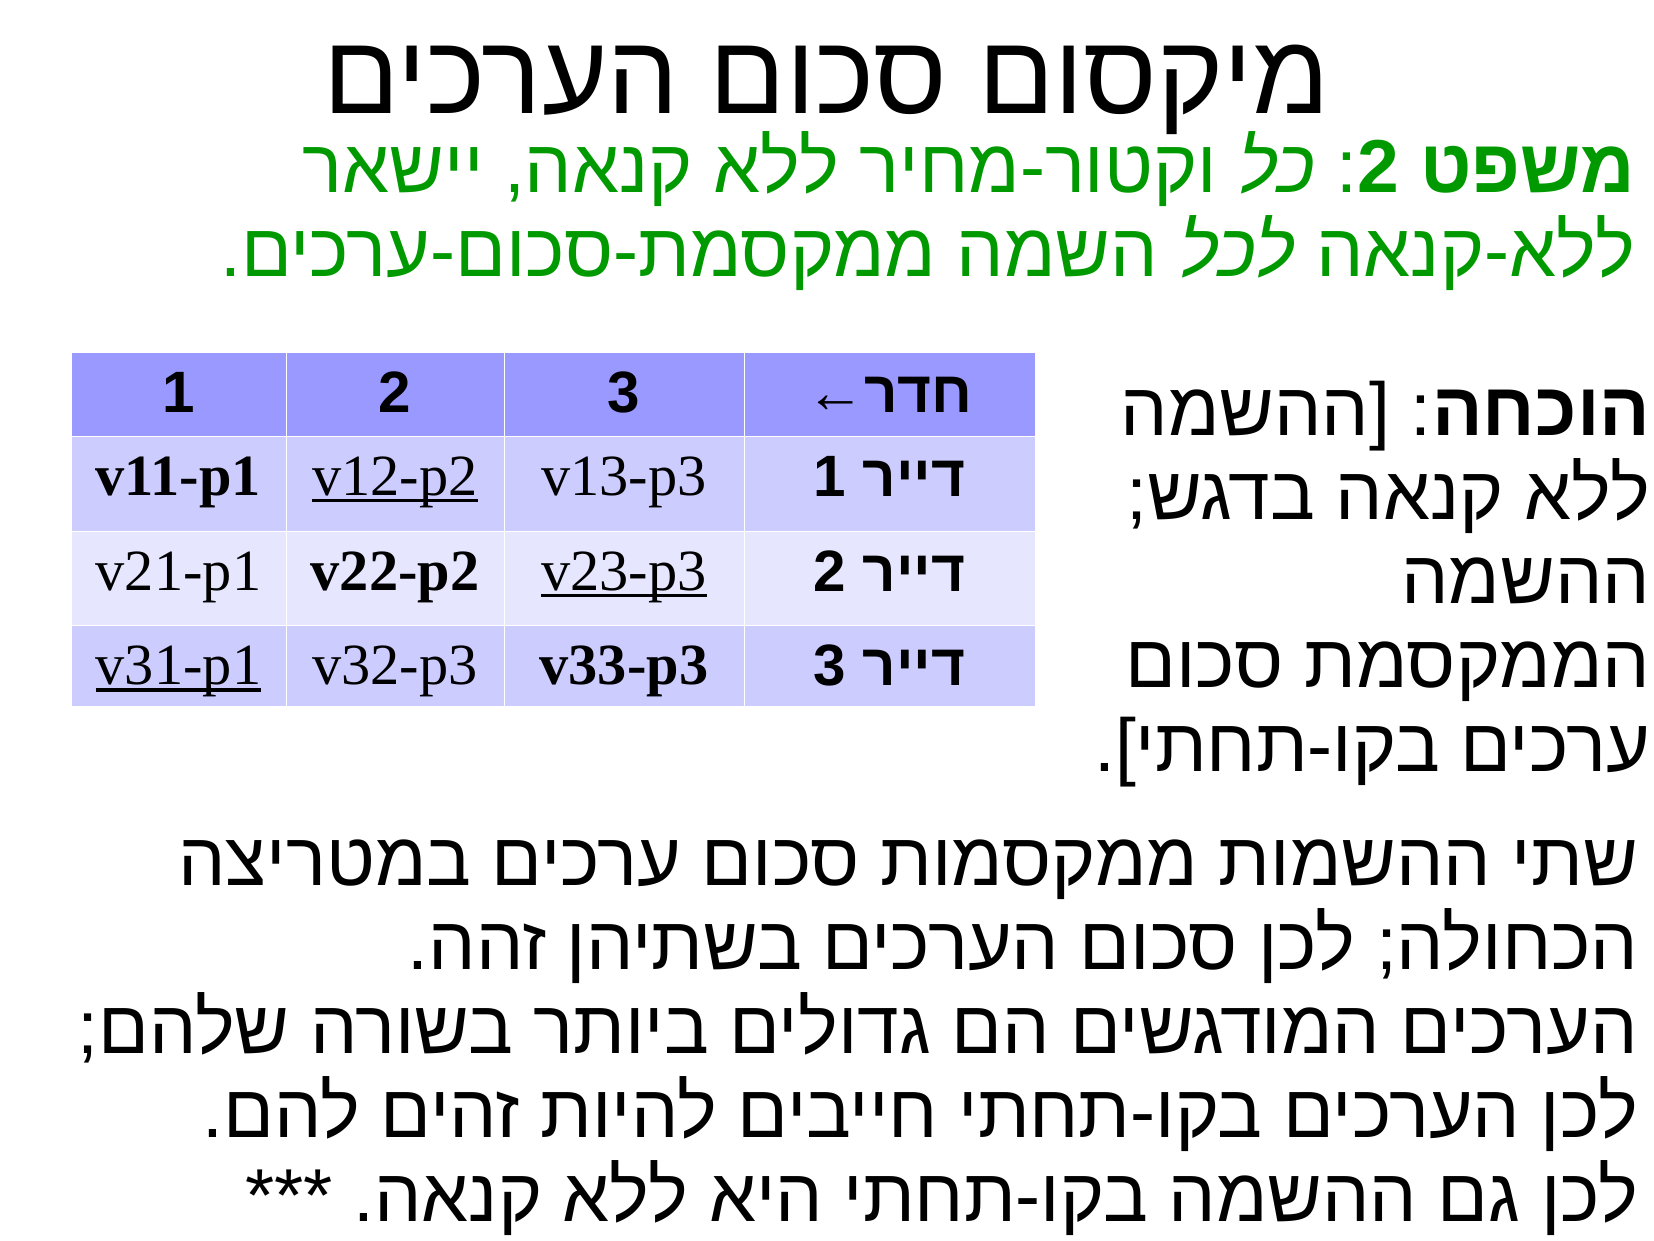

# מיקסום סכום הערכים
משפט 2: כל וקטור-מחיר ללא קנאה, יישאר ללא-קנאה לכל השמה ממקסמת-סכום-ערכים.
| 1 | 2 | 3 | חדר← |
| --- | --- | --- | --- |
| v11-p1 | v12-p2 | v13-p3 | דייר 1 |
| v21-p1 | v22-p2 | v23-p3 | דייר 2 |
| v31-p1 | v32-p3 | v33-p3 | דייר 3 |
הוכחה: [ההשמה ללא קנאה בדגש; ההשמה הממקסמת סכום ערכים בקו-תחתי].
שתי ההשמות ממקסמות סכום ערכים במטריצה הכחולה; לכן סכום הערכים בשתיהן זהה.
הערכים המודגשים הם גדולים ביותר בשורה שלהם; לכן הערכים בקו-תחתי חייבים להיות זהים להם.
לכן גם ההשמה בקו-תחתי היא ללא קנאה. ***